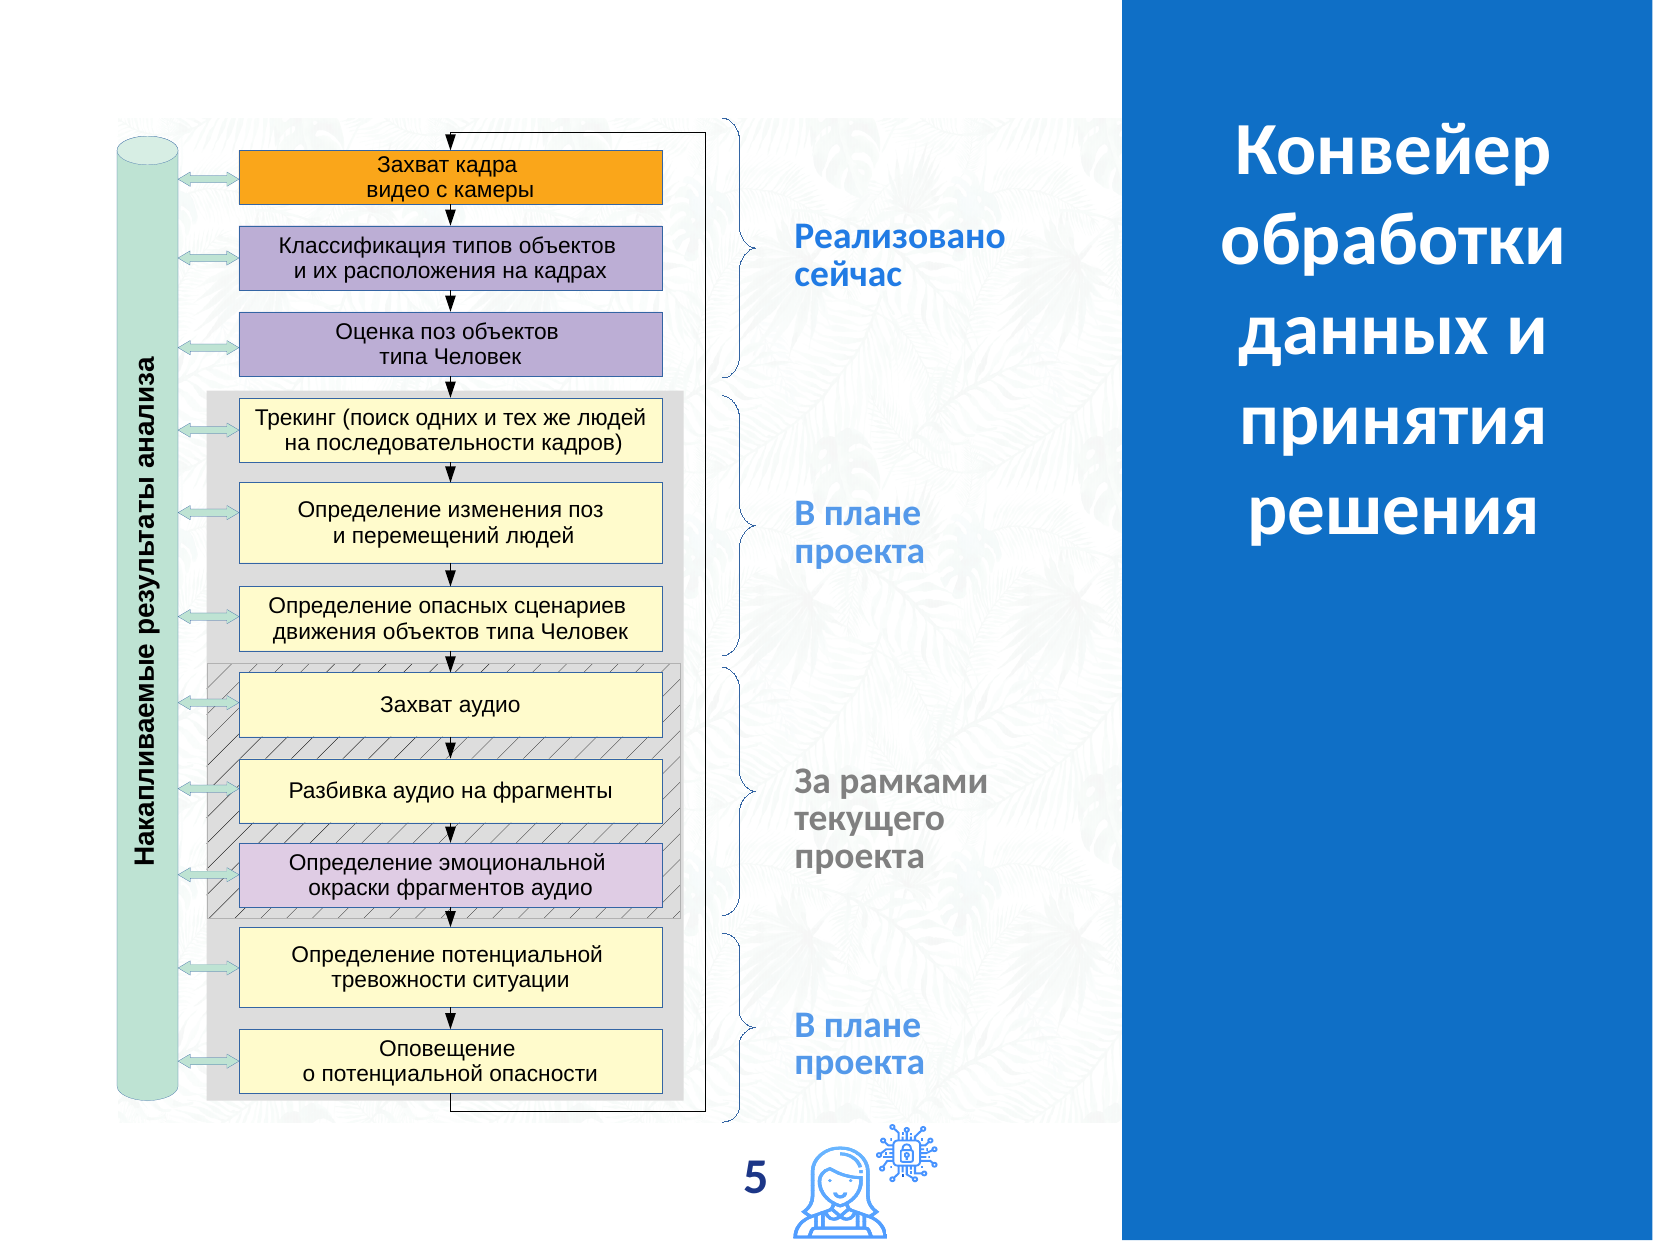

# Конвейер обработки данных и принятия решения
Реализовано сейчас
В плане проекта
За рамками текущего проекта
В плане проекта
5